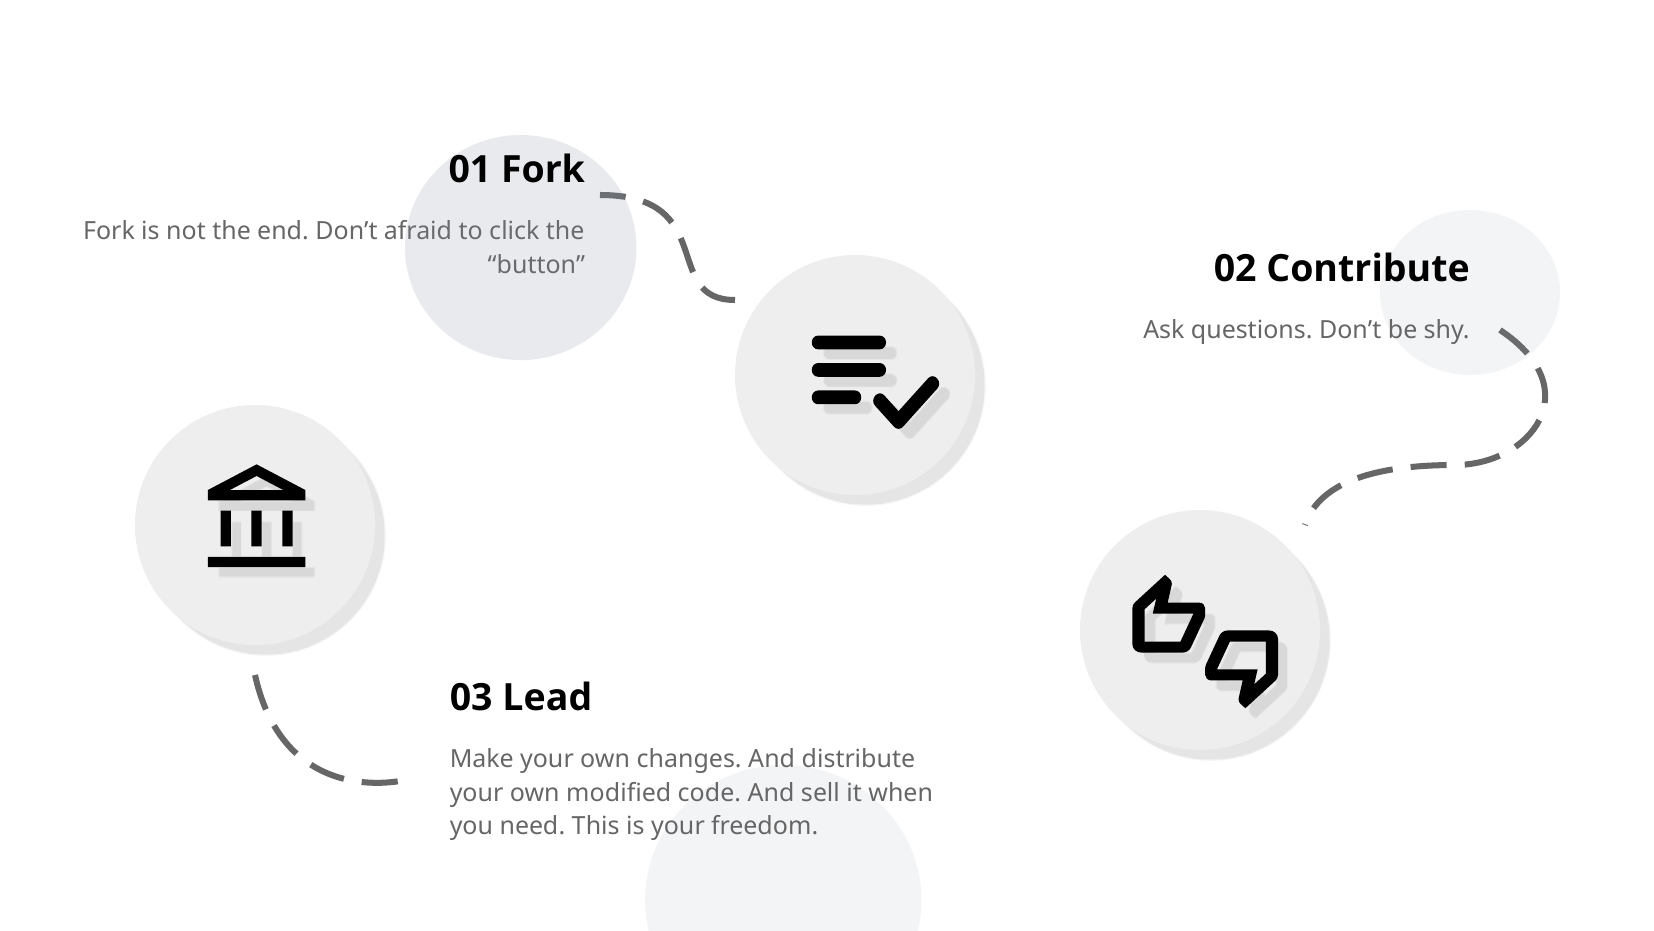

01 Fork
Fork is not the end. Don’t afraid to click the “button”
02 Contribute
Ask questions. Don’t be shy.
03 Lead
Make your own changes. And distribute your own modified code. And sell it when you need. This is your freedom.